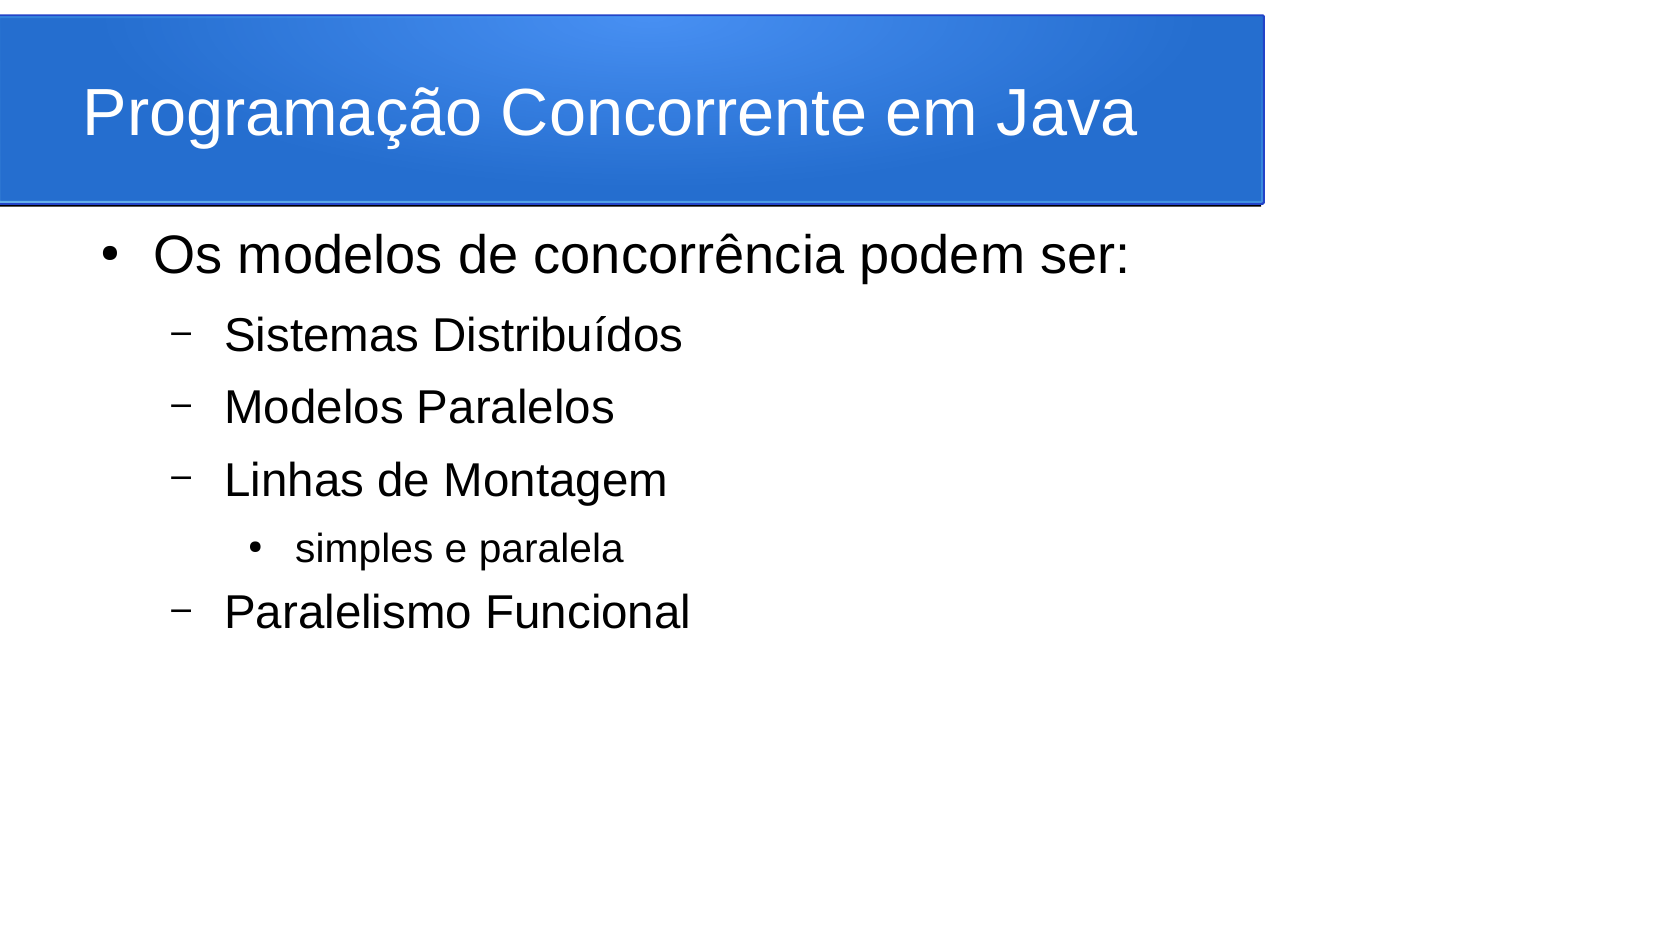

# Programação Concorrente em Java
Os modelos de concorrência podem ser:
Sistemas Distribuídos
Modelos Paralelos
Linhas de Montagem
simples e paralela
Paralelismo Funcional